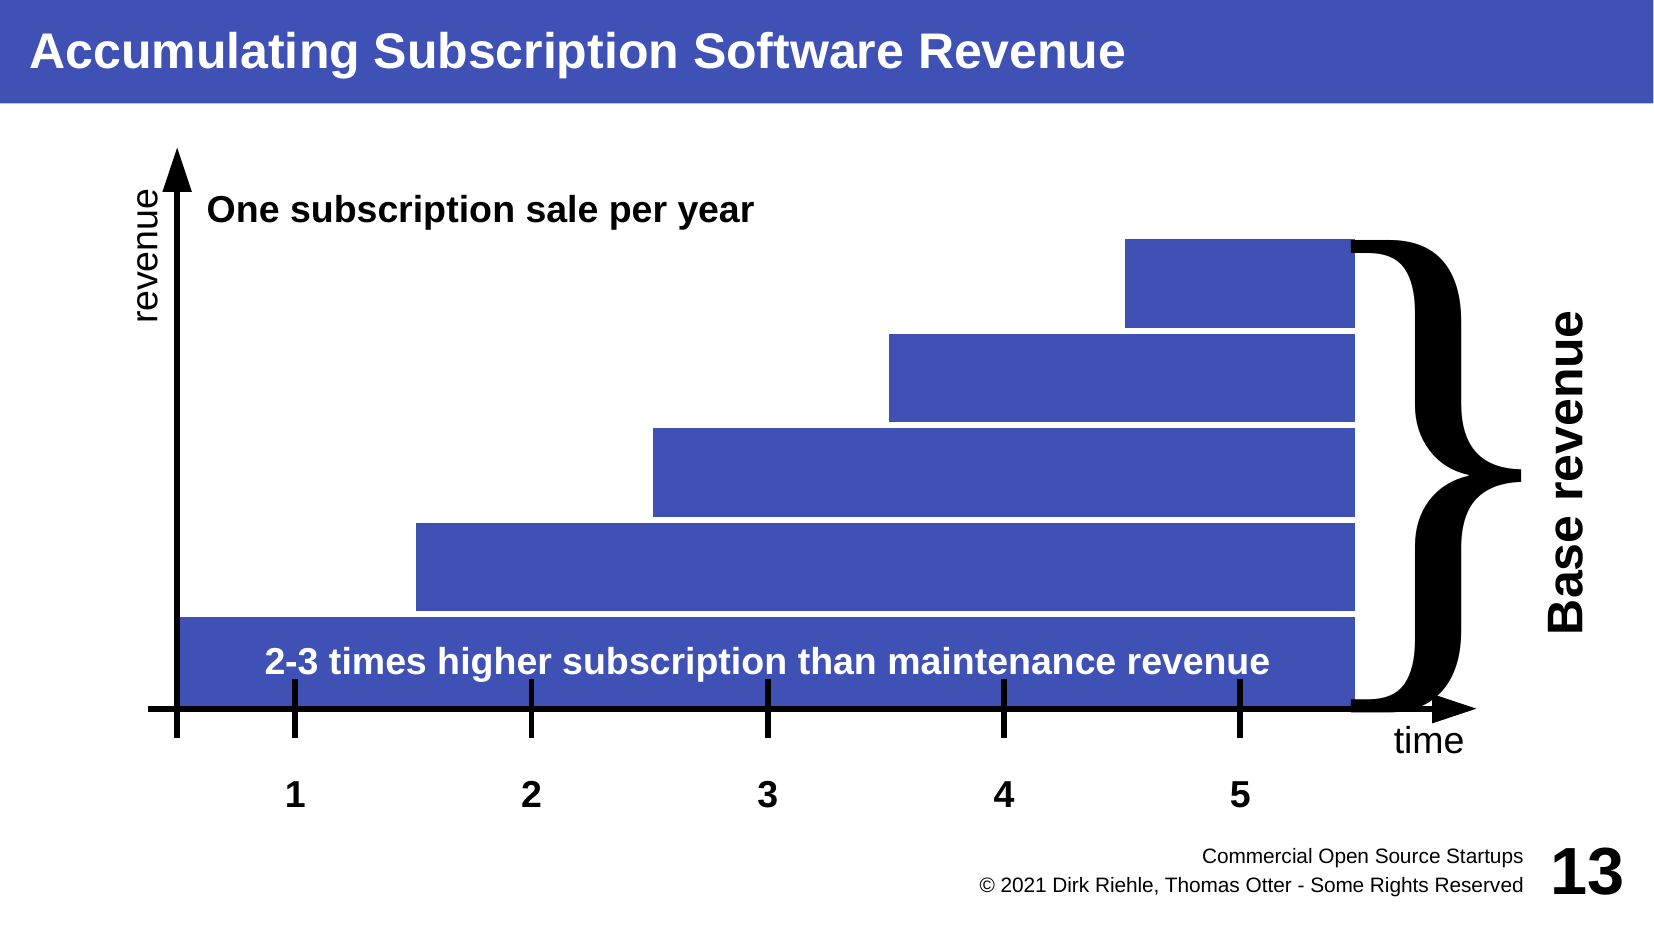

# Accumulating Subscription Software Revenue
}
One subscription sale per year
revenue
Base revenue
2-3 times higher subscription than maintenance revenue
1
2
3
4
5
time
Commercial Open Source Startups
13
© 2021 Dirk Riehle, Thomas Otter - Some Rights Reserved